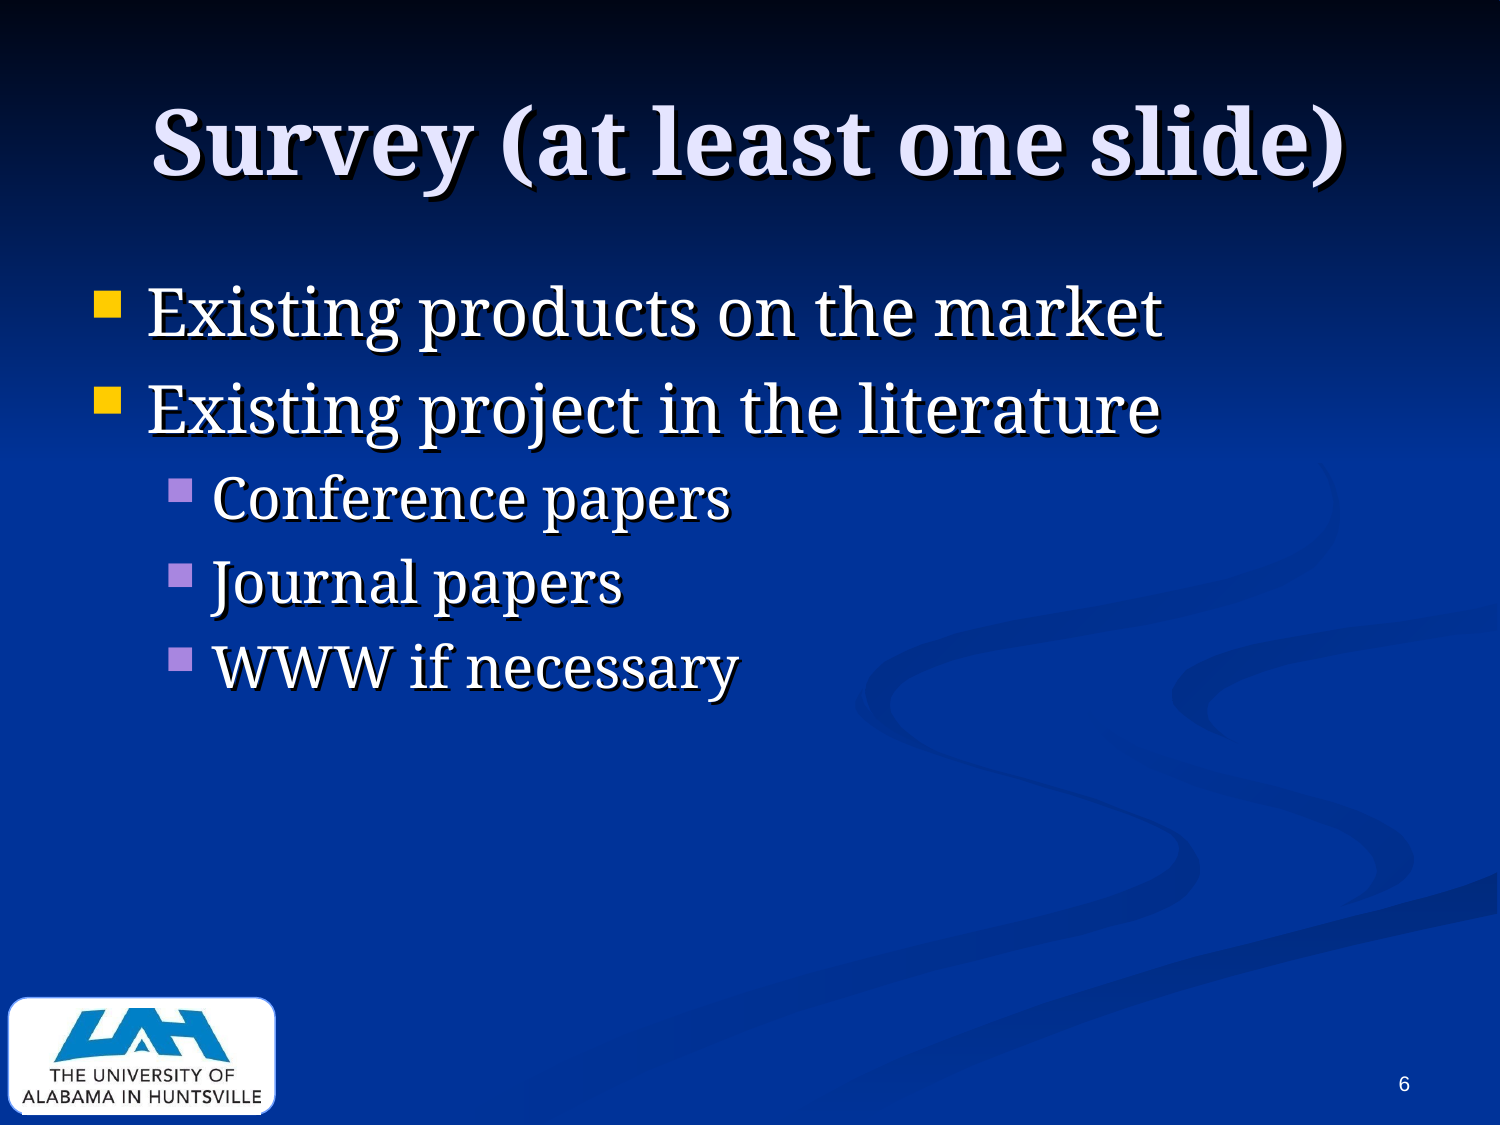

# Survey (at least one slide)
Existing products on the market
Existing project in the literature
Conference papers
Journal papers
WWW if necessary